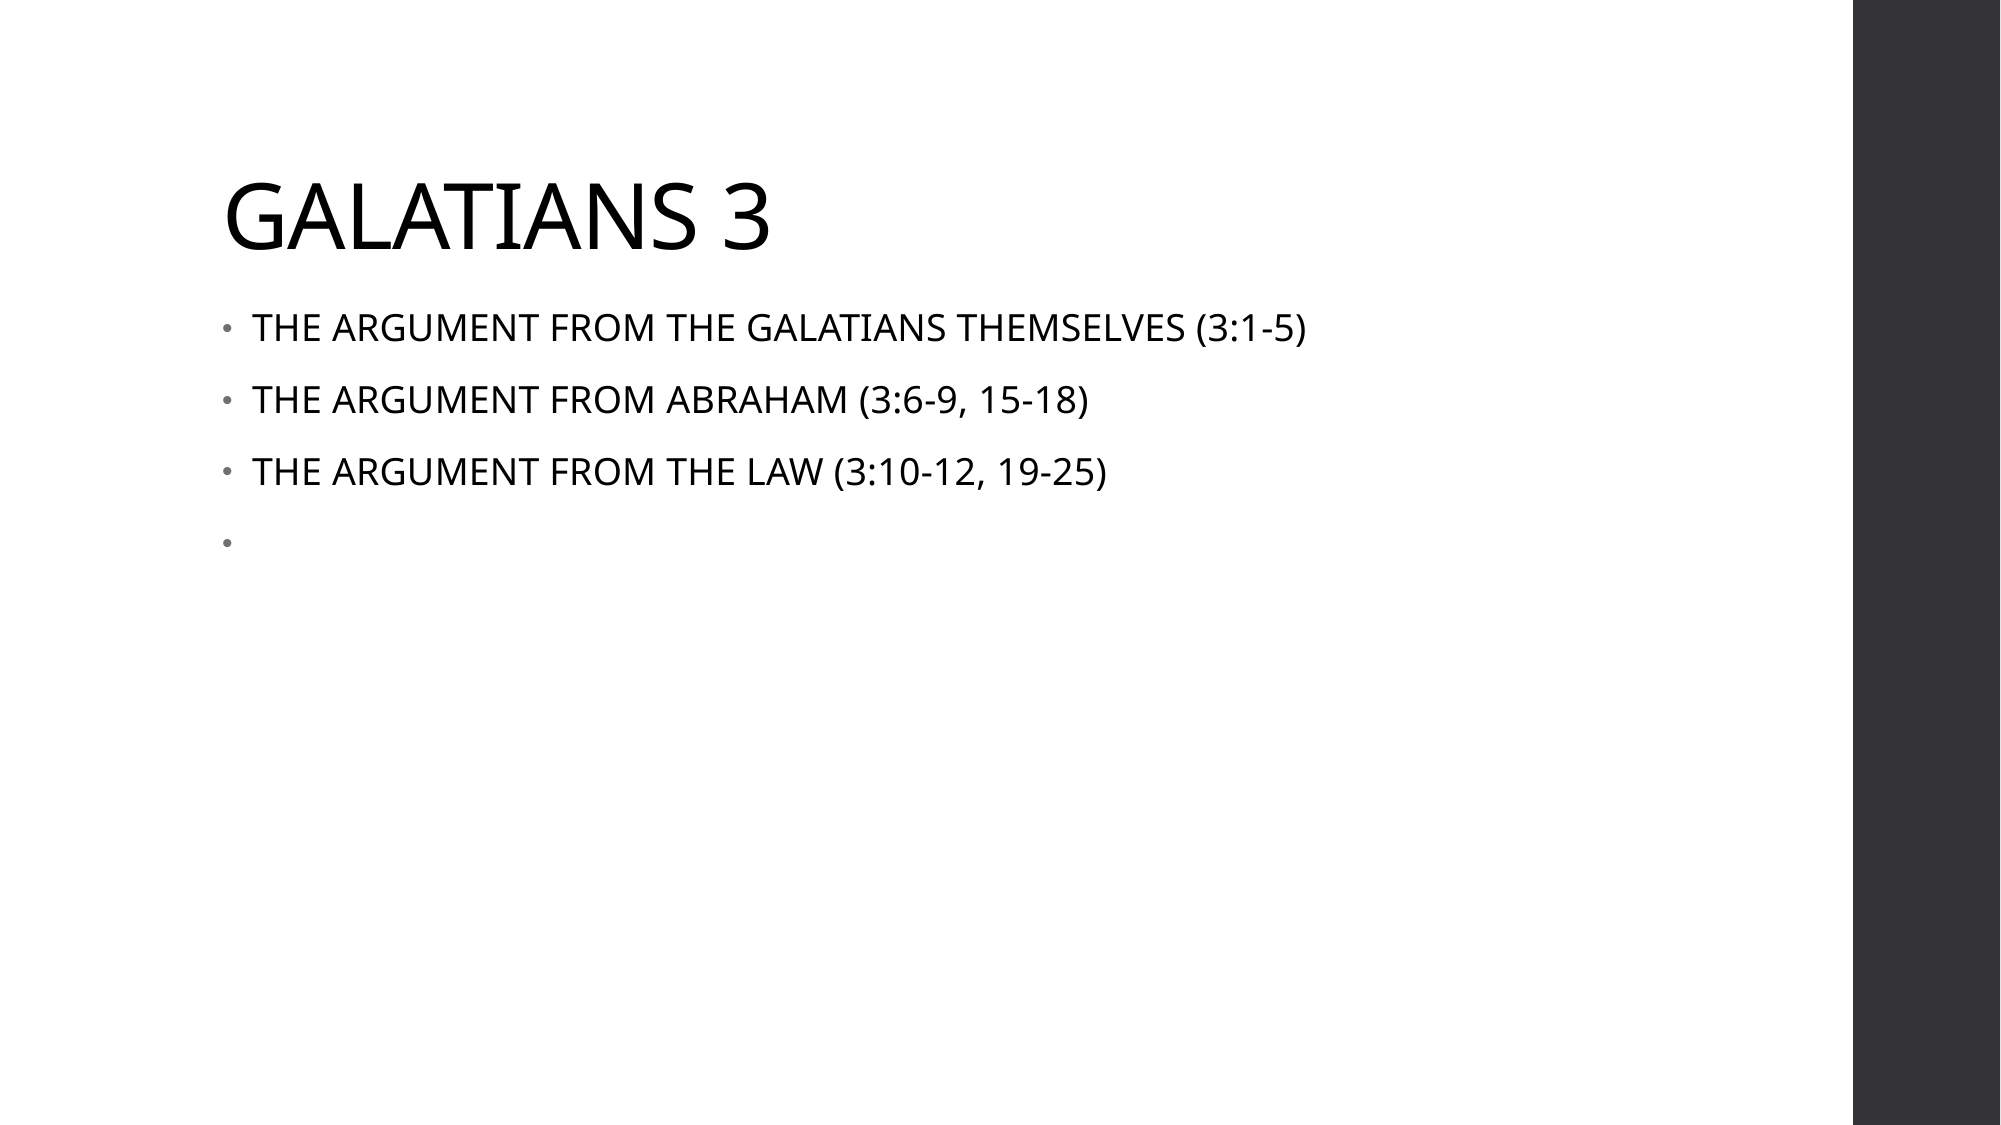

# GALATIANS 3
THE ARGUMENT FROM THE GALATIANS THEMSELVES (3:1-5)
THE ARGUMENT FROM ABRAHAM (3:6-9, 15-18)
THE ARGUMENT FROM THE LAW (3:10-12, 19-25)